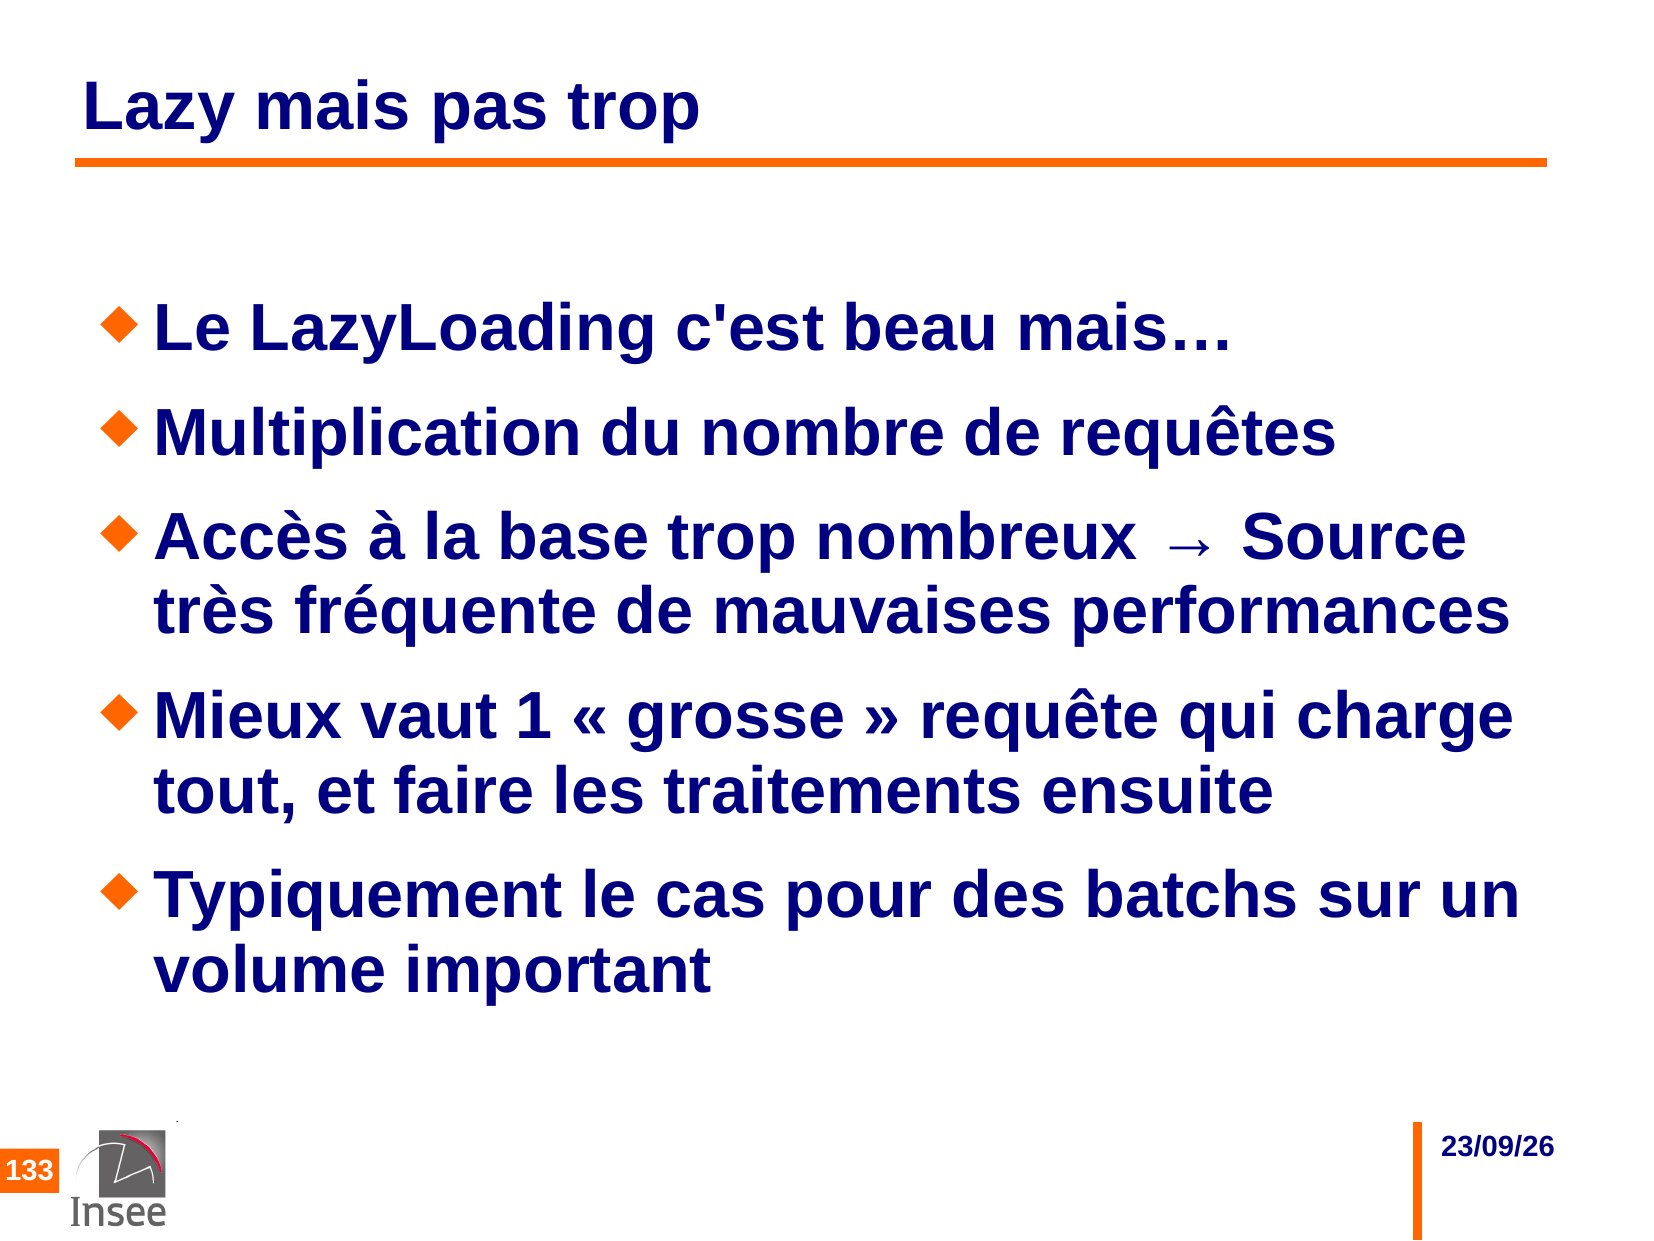

# Lazy mais pas trop
Le LazyLoading c'est beau mais…
Multiplication du nombre de requêtes
Accès à la base trop nombreux → Source très fréquente de mauvaises performances
Mieux vaut 1 « grosse » requête qui charge tout, et faire les traitements ensuite
Typiquement le cas pour des batchs sur un volume important
133